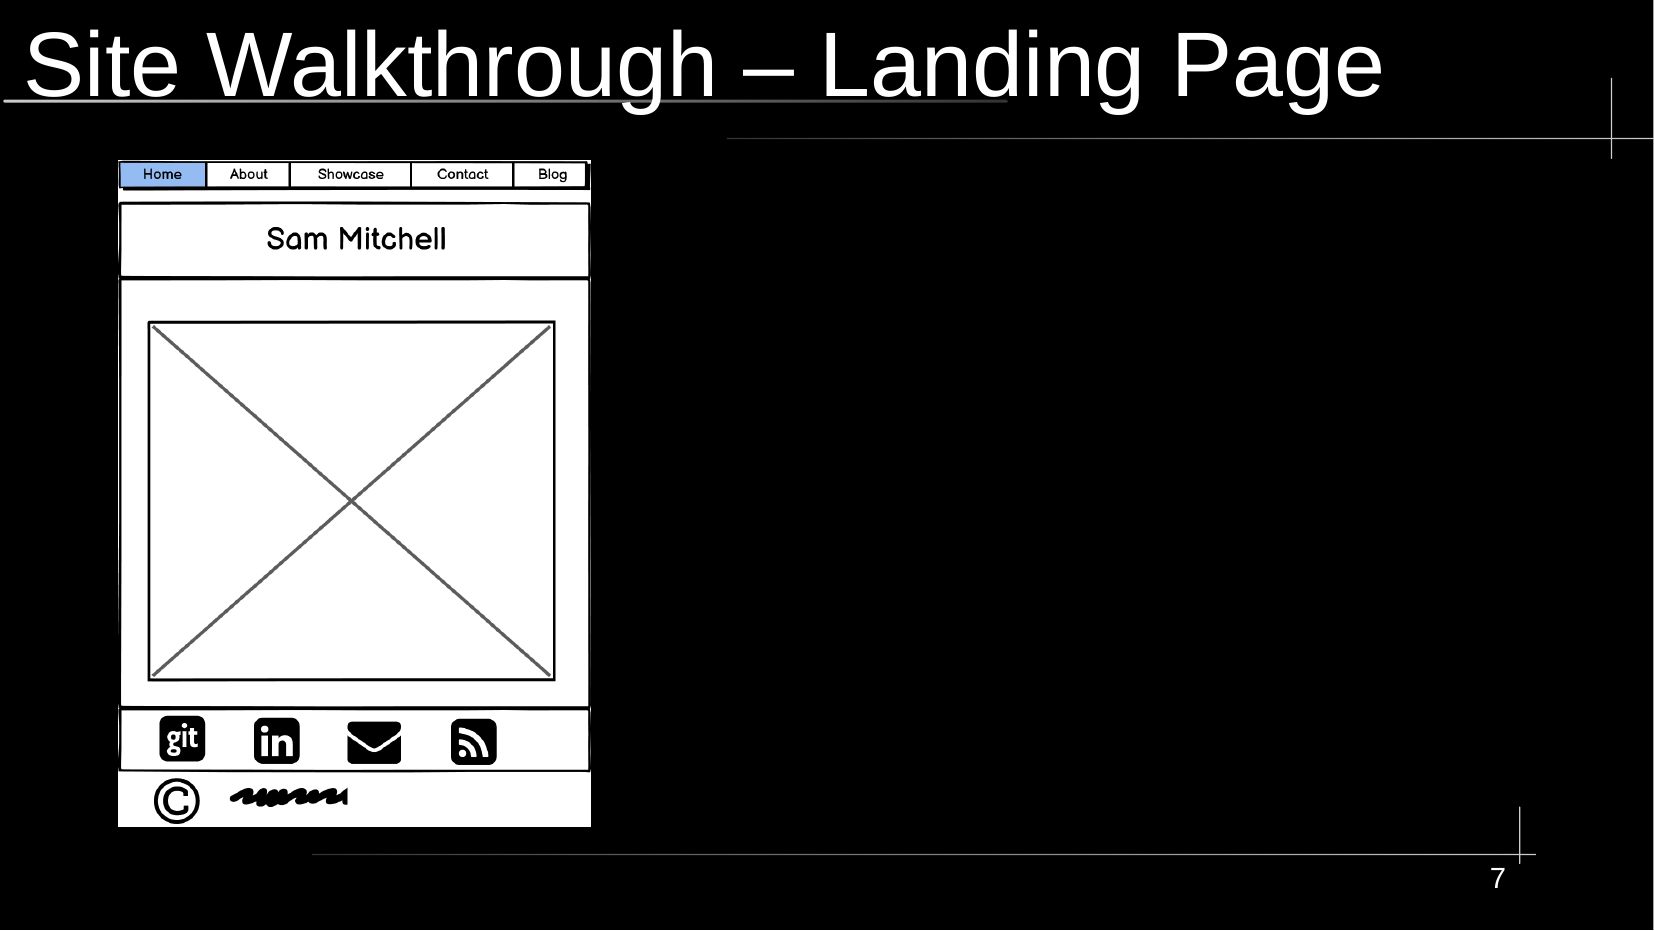

# Site Walkthrough – Landing Page
7